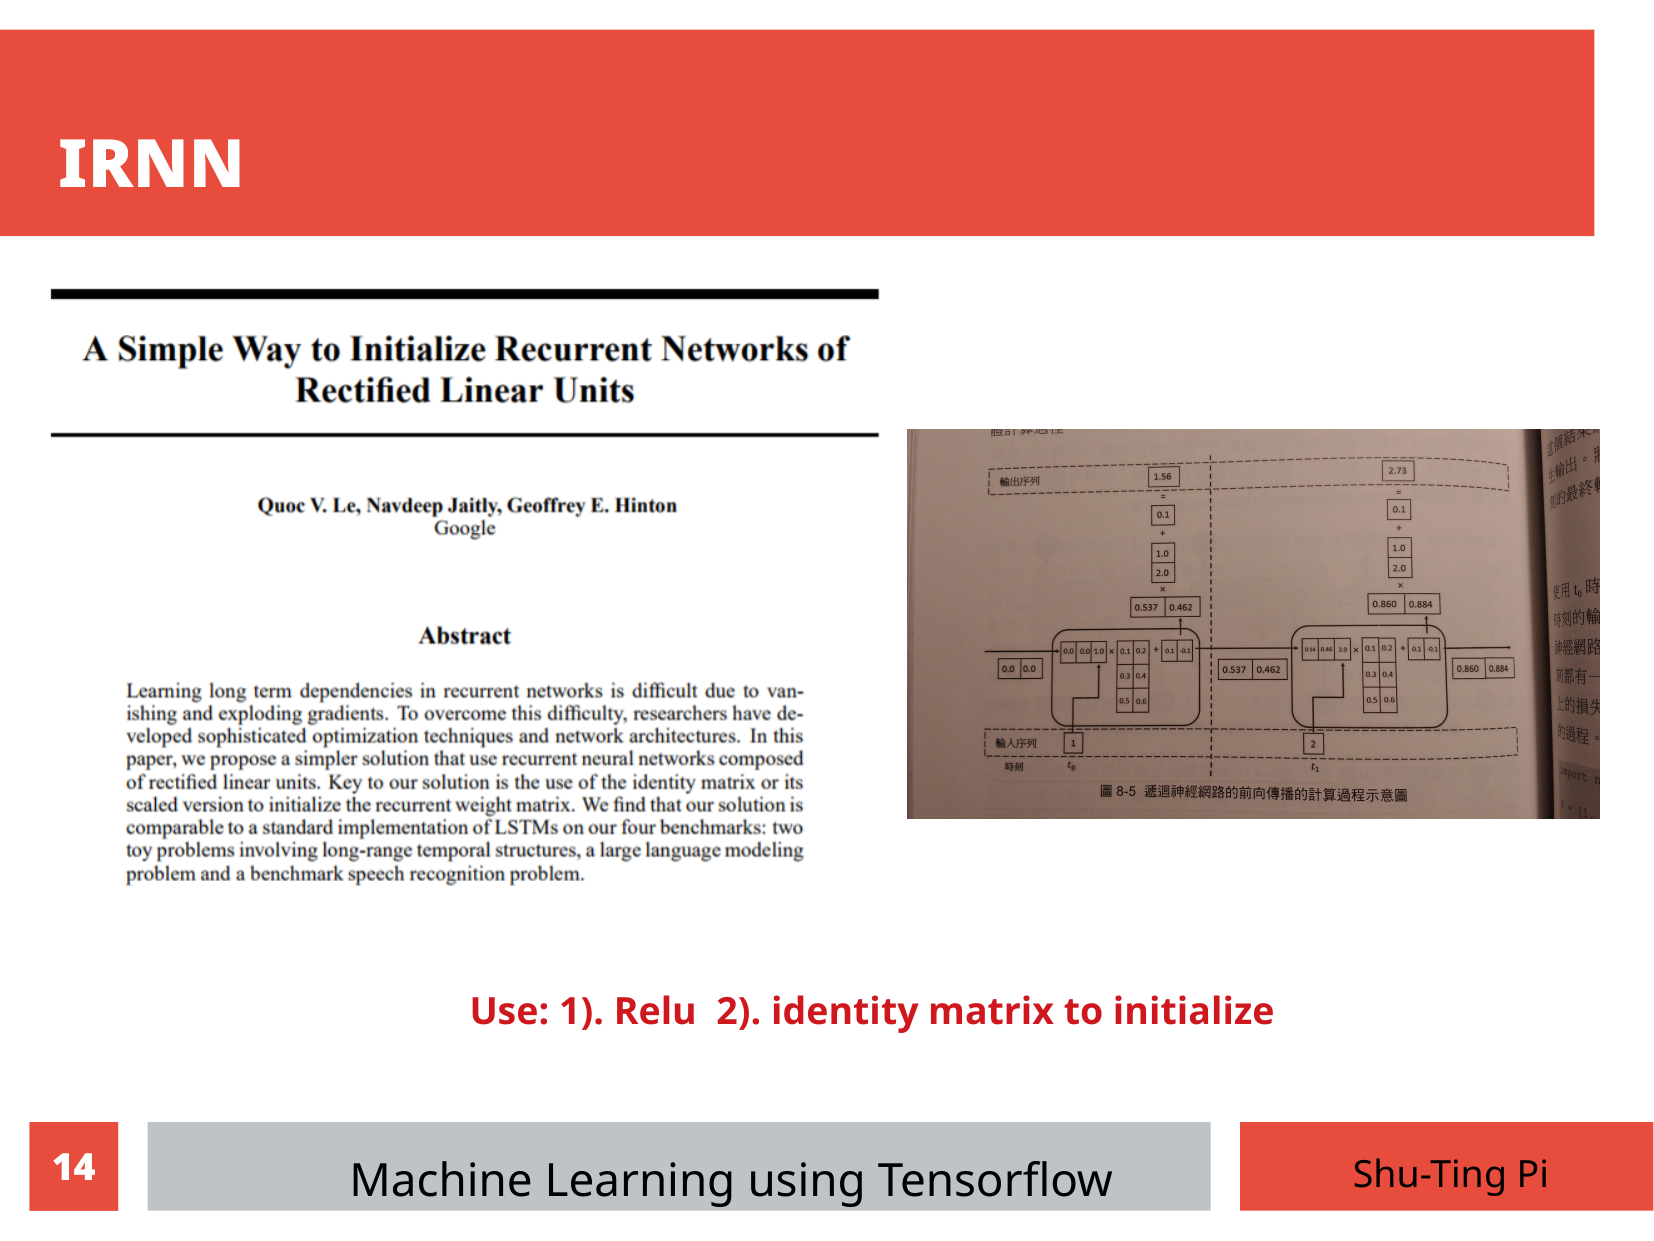

# IRNN
Use: 1). Relu 2). identity matrix to initialize
14
Machine Learning using Tensorflow
Shu-Ting Pi